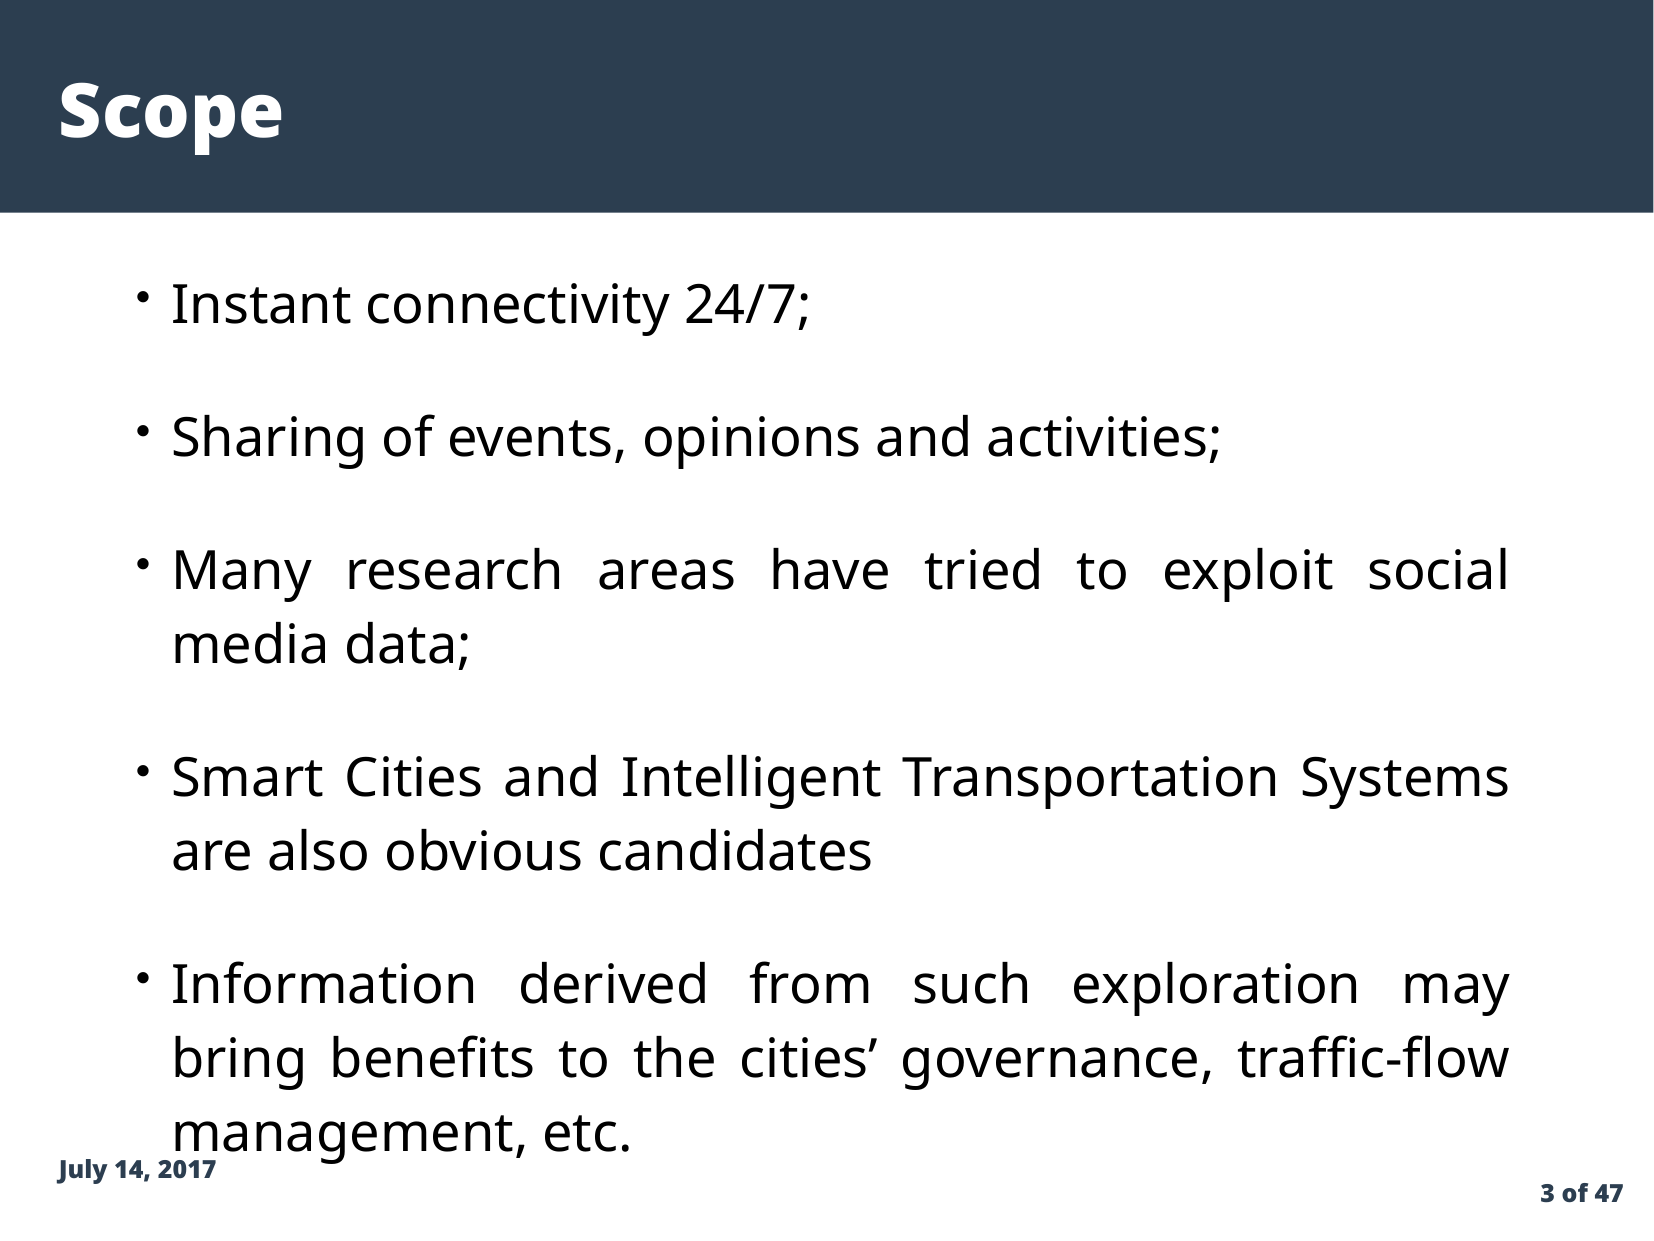

# Scope
Instant connectivity 24/7;
Sharing of events, opinions and activities;
Many research areas have tried to exploit social media data;
Smart Cities and Intelligent Transportation Systems are also obvious candidates
Information derived from such exploration may bring benefits to the cities’ governance, traffic-flow management, etc.
July 14, 2017
3